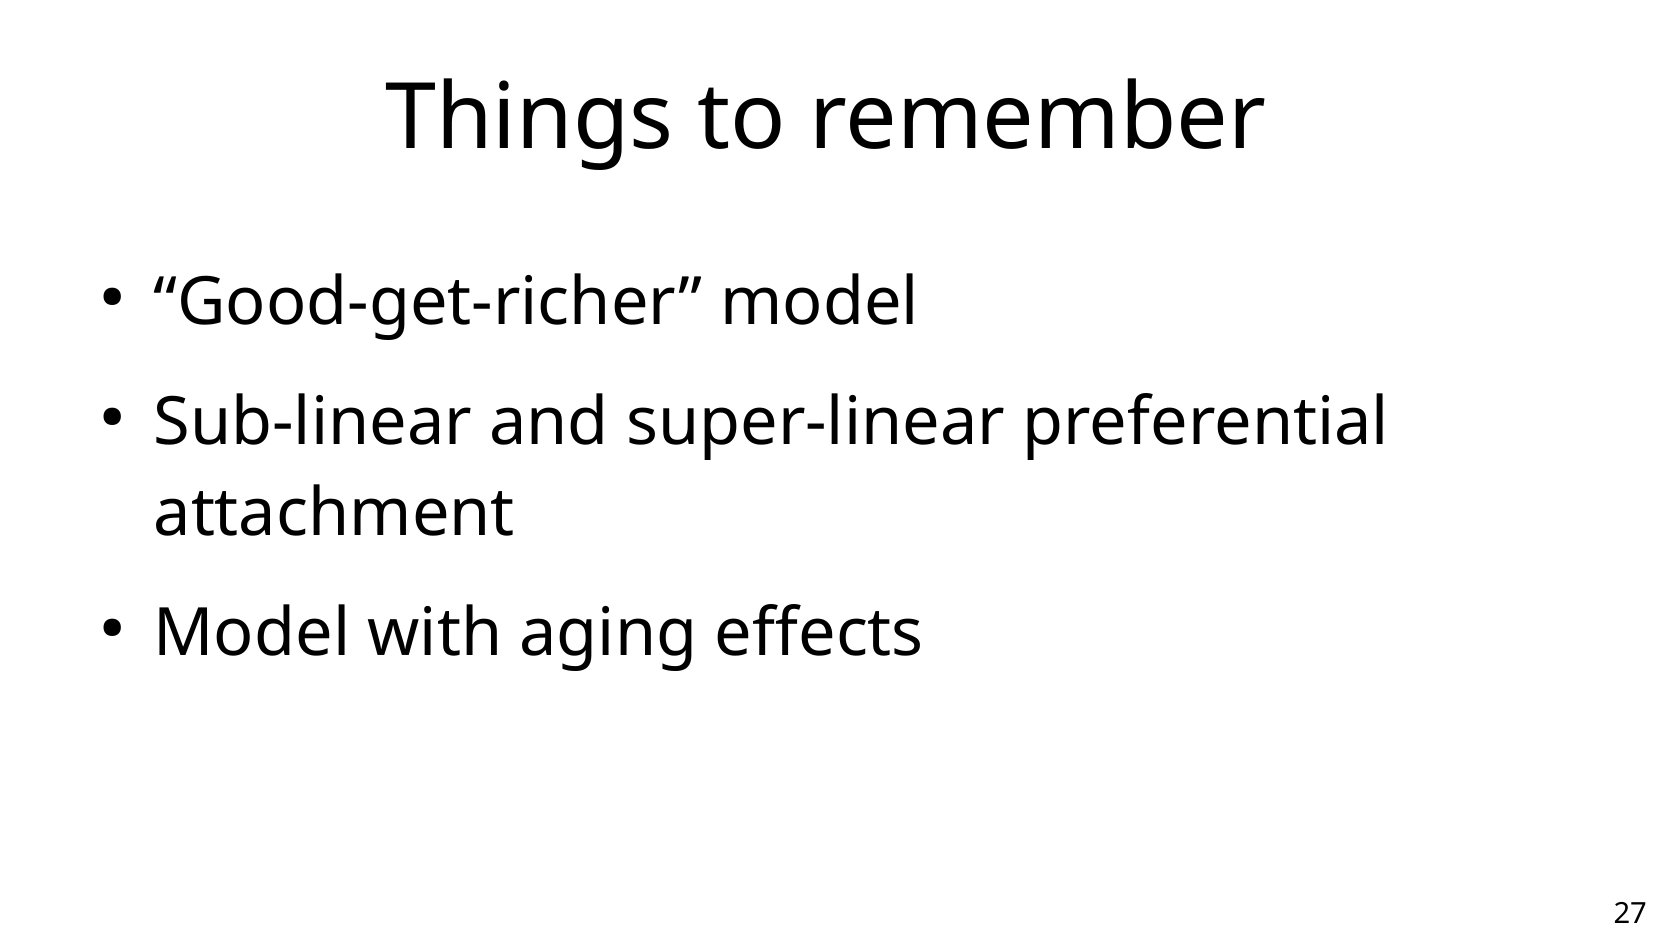

# Things to remember
“Good-get-richer” model
Sub-linear and super-linear preferential attachment
Model with aging effects
27